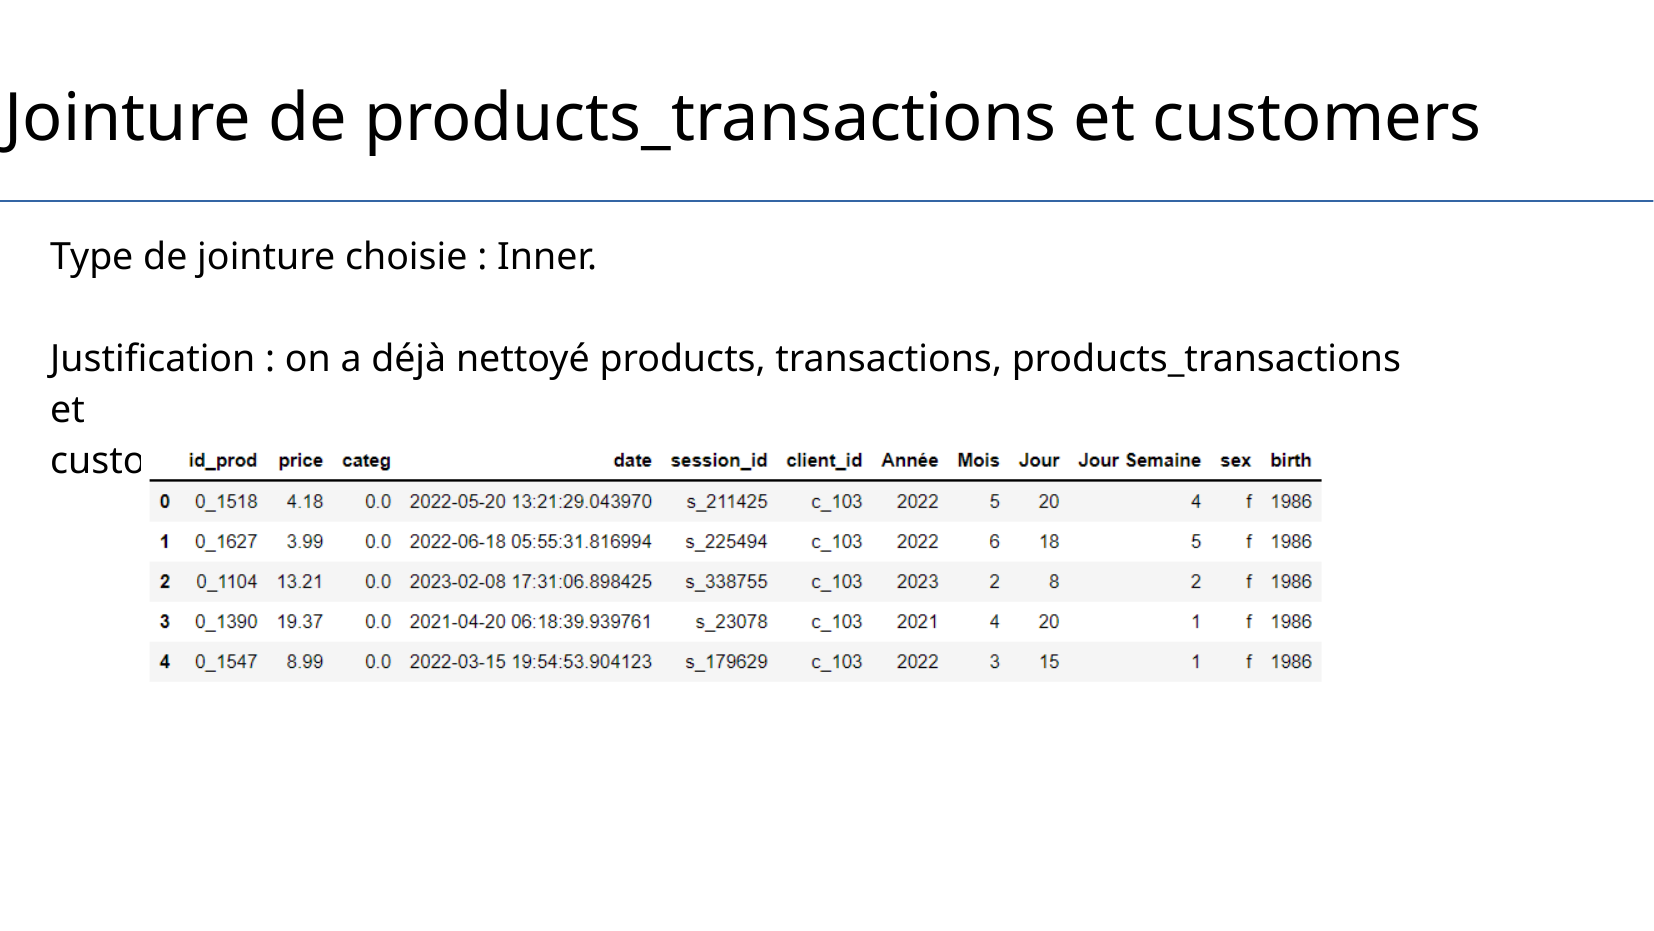

# Jointure de products_transactions et customers
Type de jointure choisie : Inner.
Justification : on a déjà nettoyé products, transactions, products_transactions et
customers.